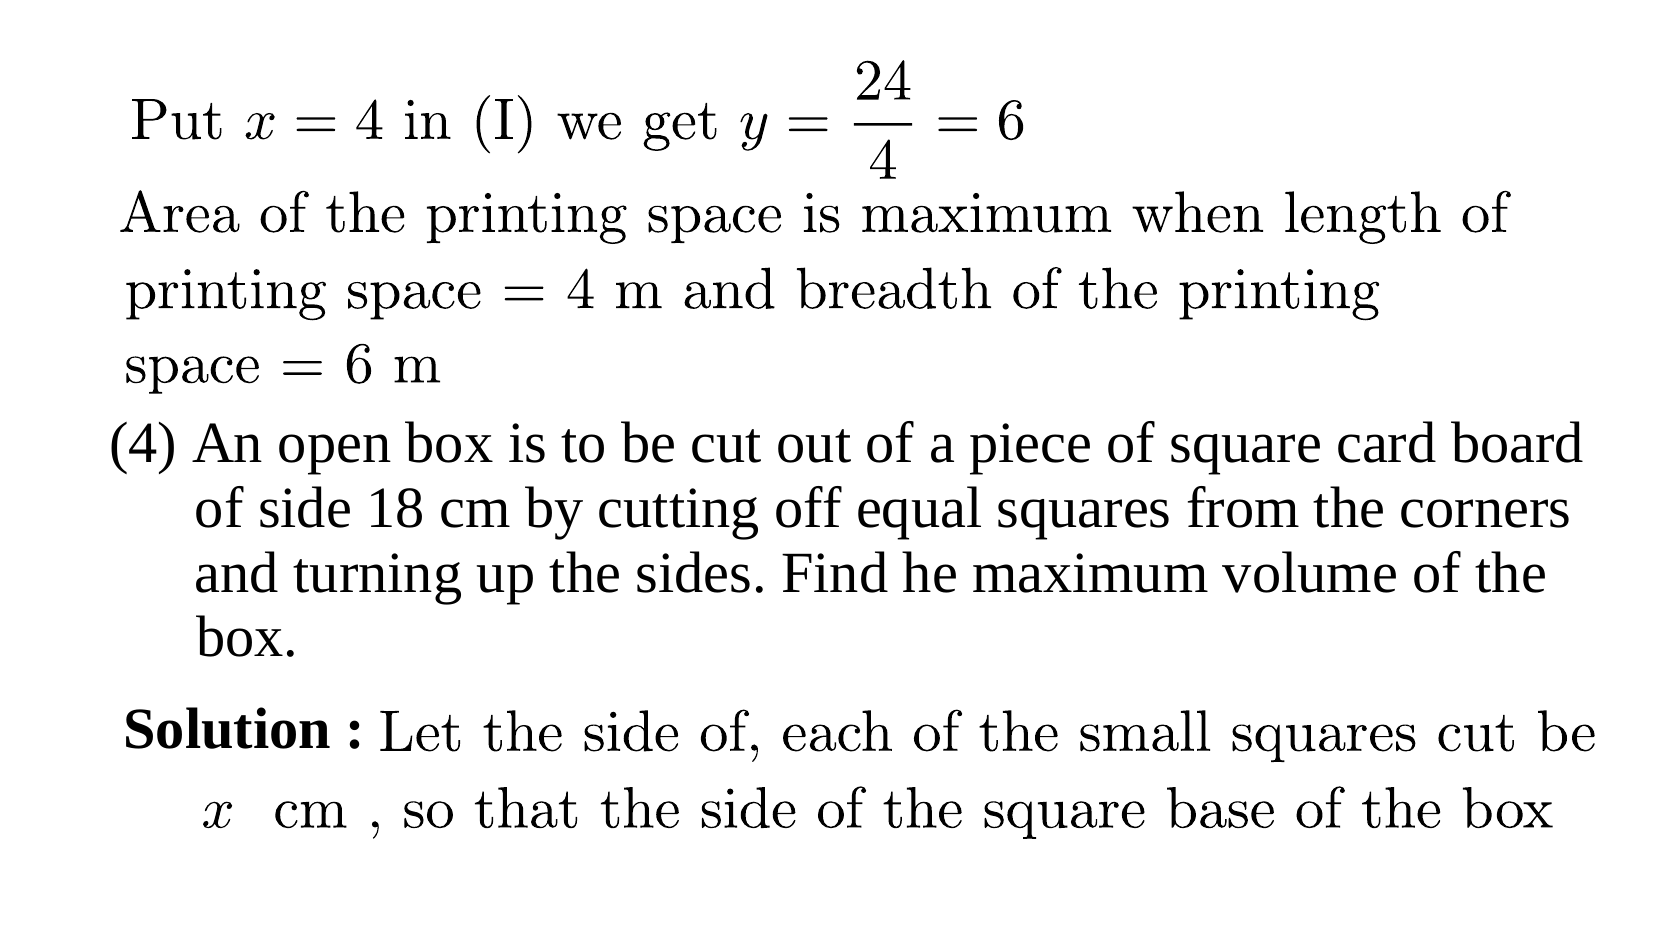

# (4) An open box is to be cut out of a piece of square card board of side 18 cm by cutting off equal squares from the corners and turning up the sides. Find he maximum volume of the box. Solution :